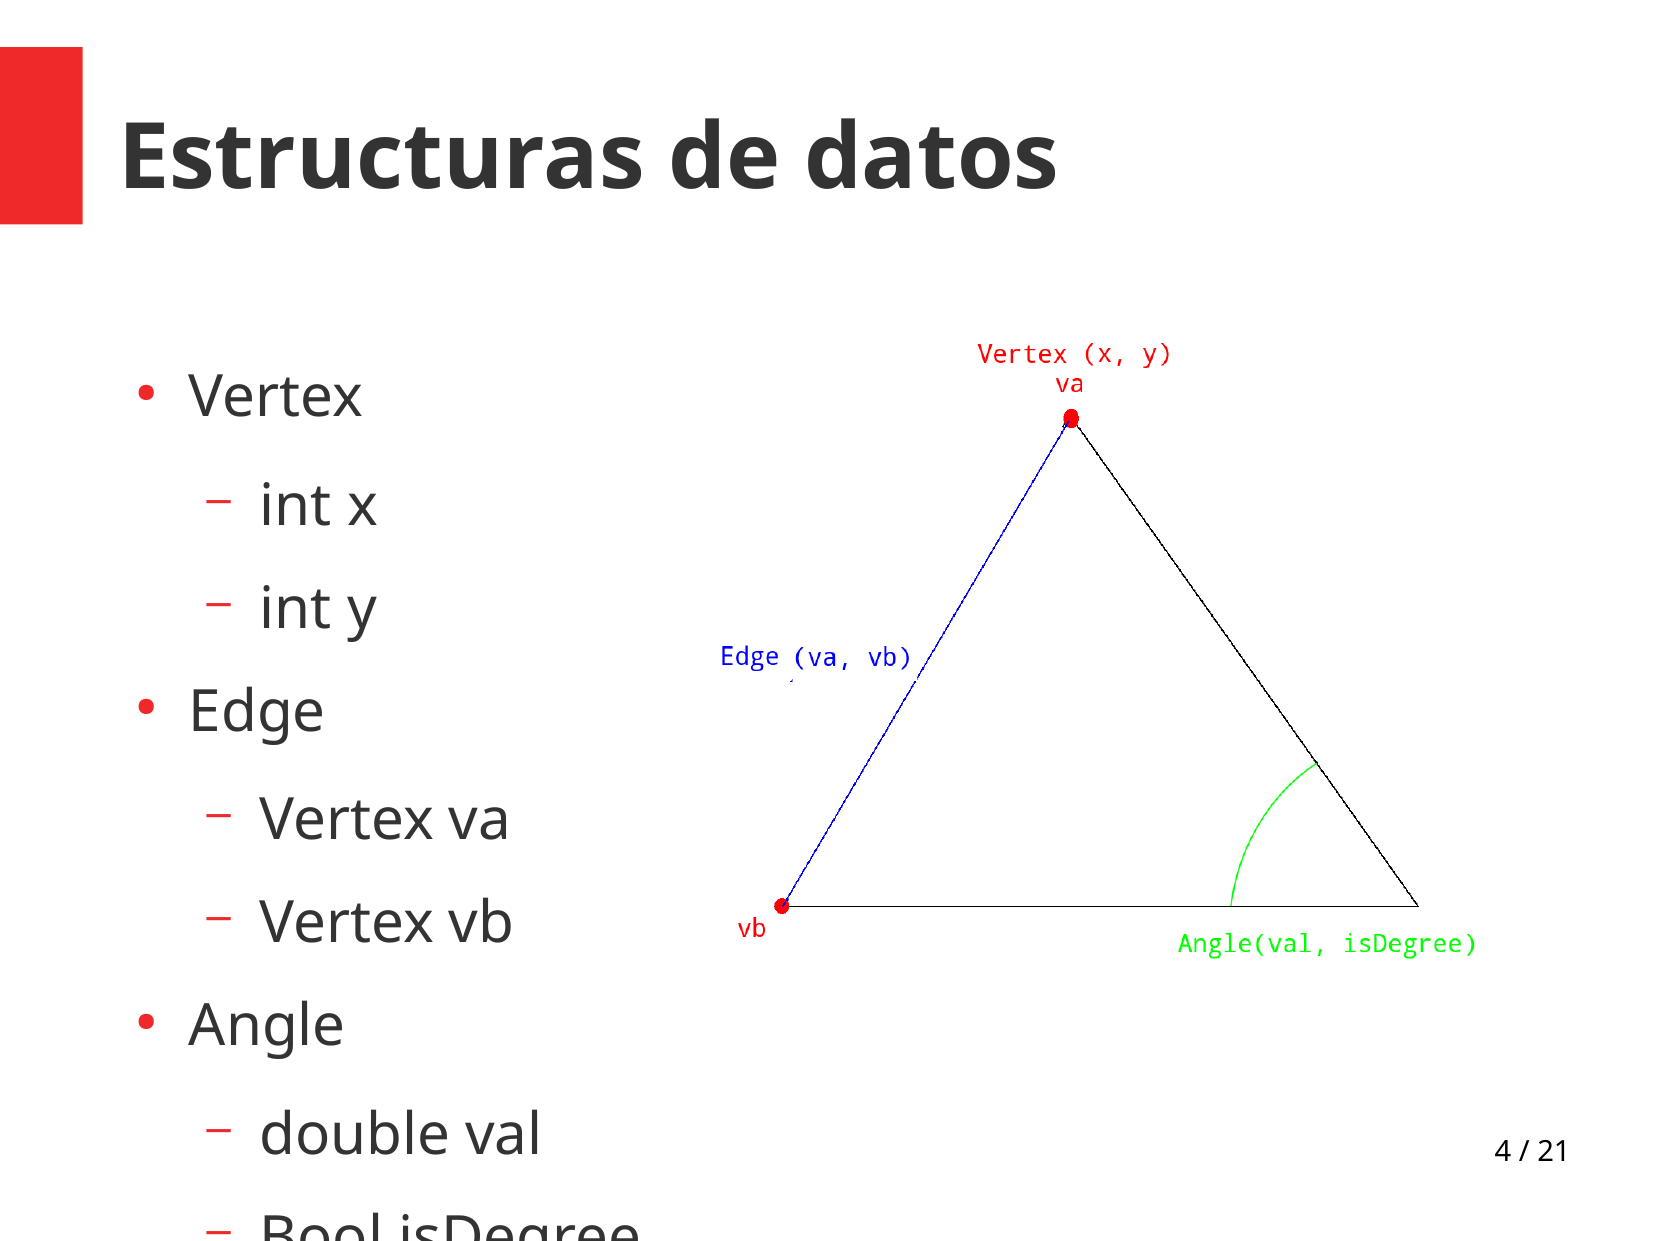

# Estructuras de datos
Vertex
int x
int y
Edge
Vertex va
Vertex vb
Angle
double val
Bool isDegree
4